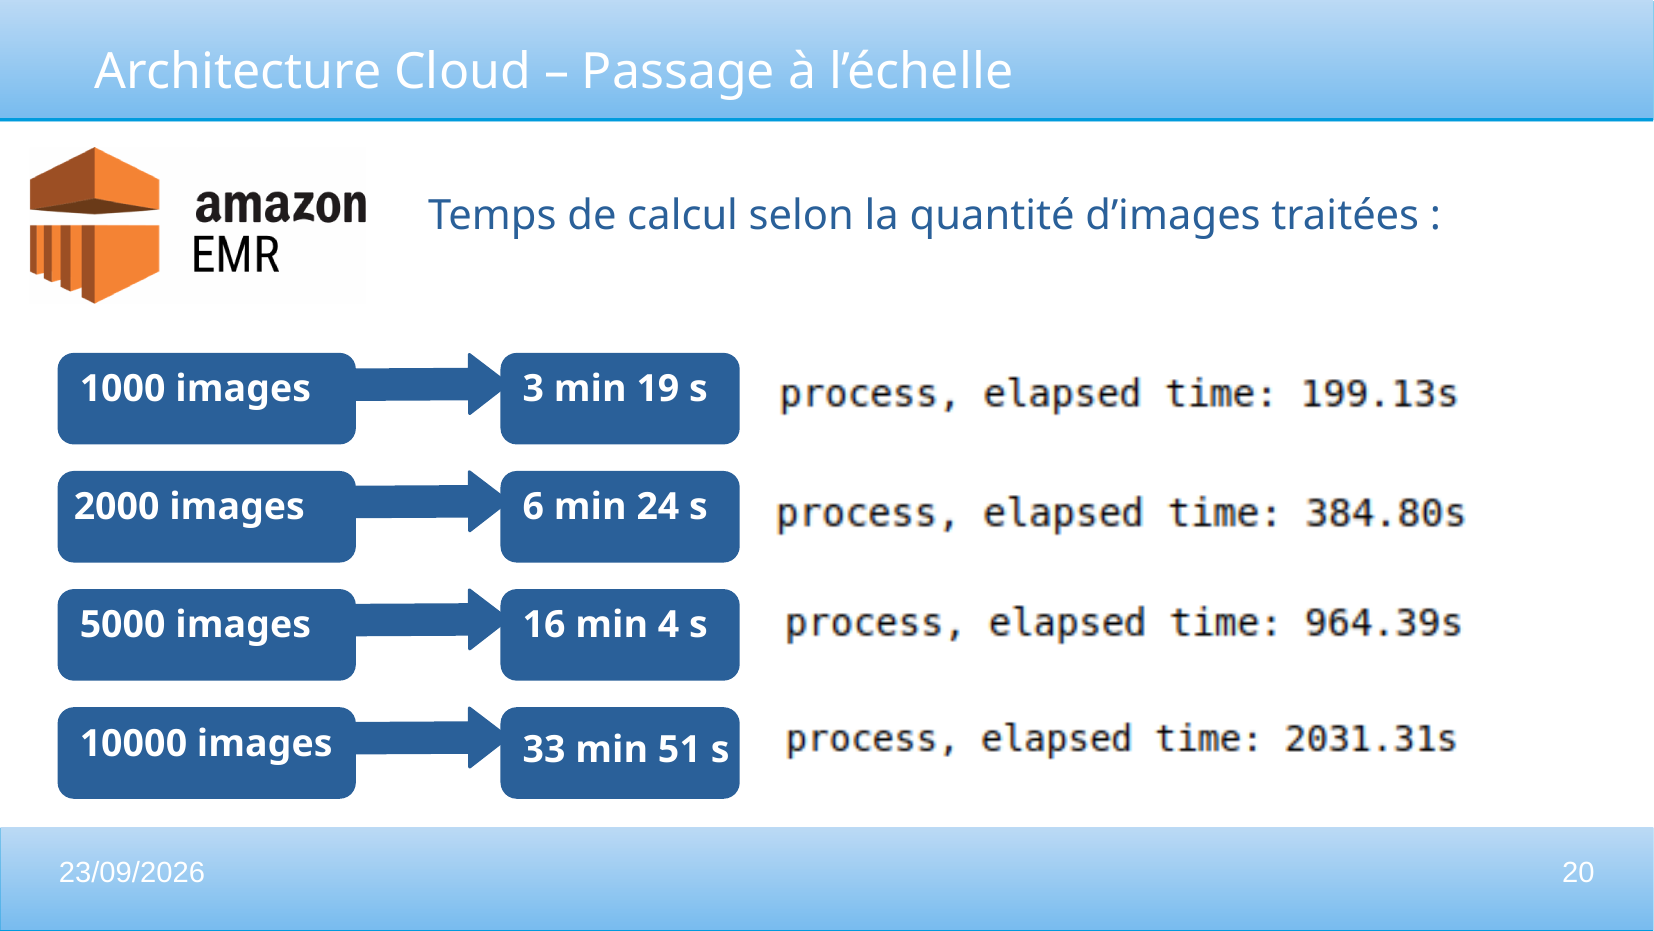

# Architecture Cloud – Passage à l’échelle
Temps de calcul selon la quantité d’images traitées :
1000 images
3 min 19 s
2000 images
6 min 24 s
5000 images
16 min 4 s
10000 images
33 min 51 s
20